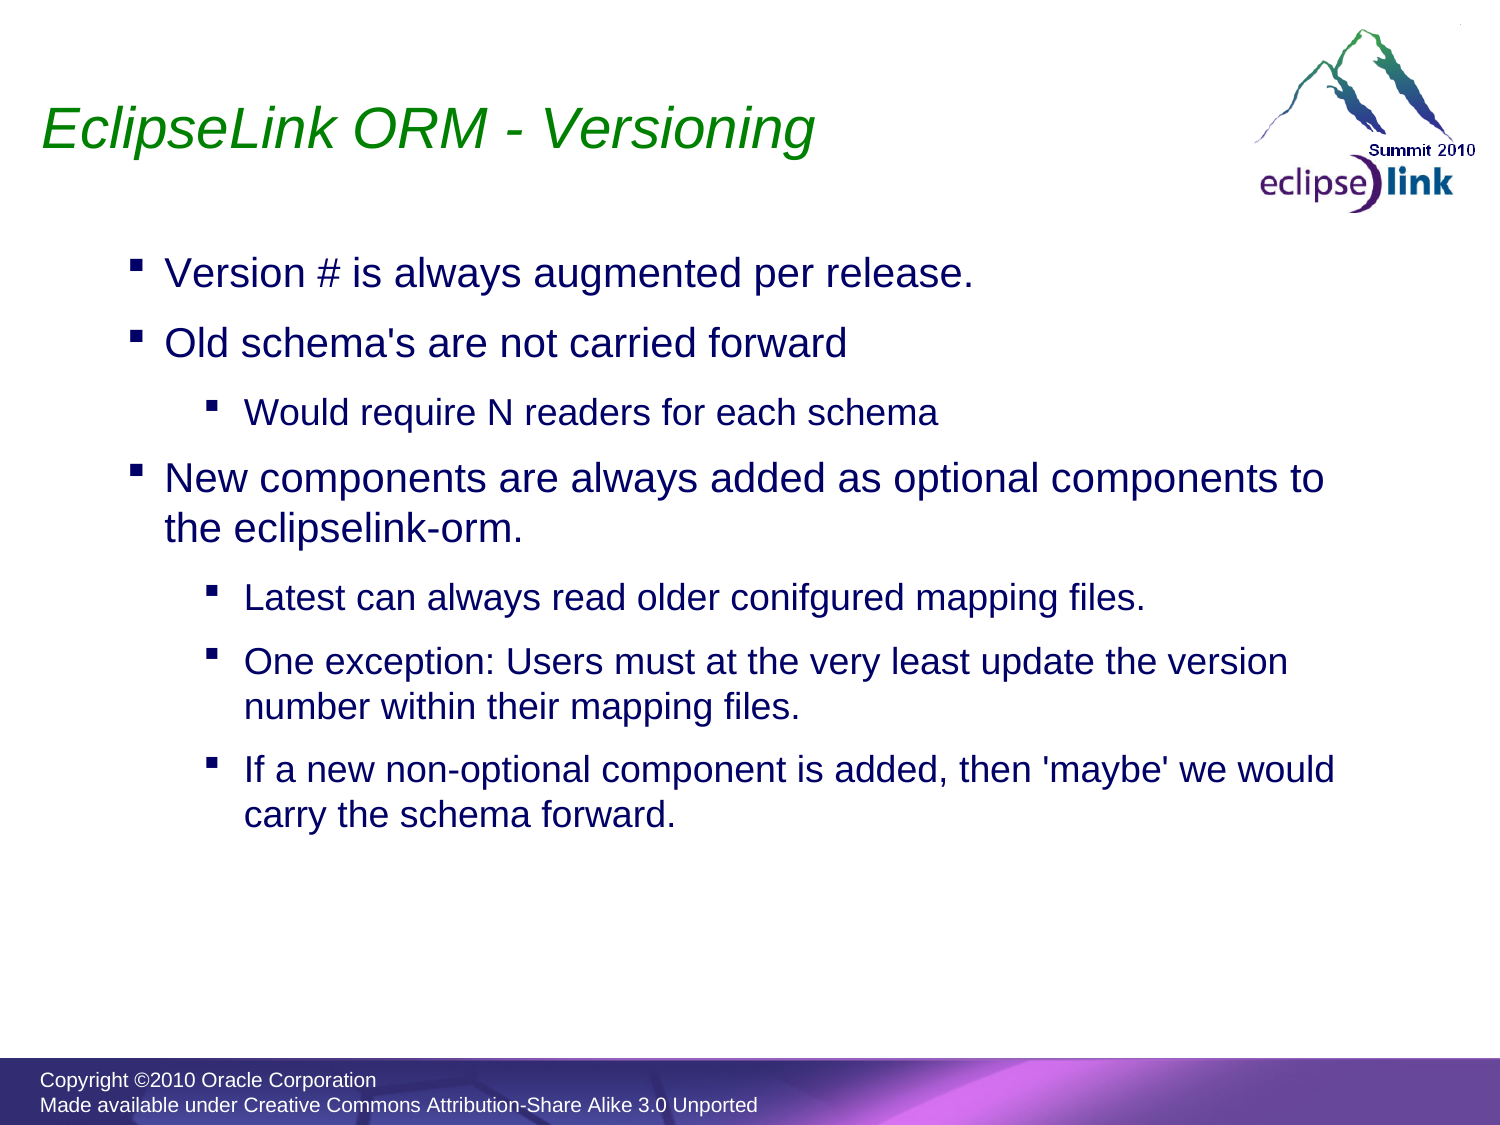

# EclipseLink ORM - Versioning
Version # is always augmented per release.
Old schema's are not carried forward
Would require N readers for each schema
New components are always added as optional components to the eclipselink-orm.
Latest can always read older conifgured mapping files.
One exception: Users must at the very least update the version number within their mapping files.
If a new non-optional component is added, then 'maybe' we would carry the schema forward.